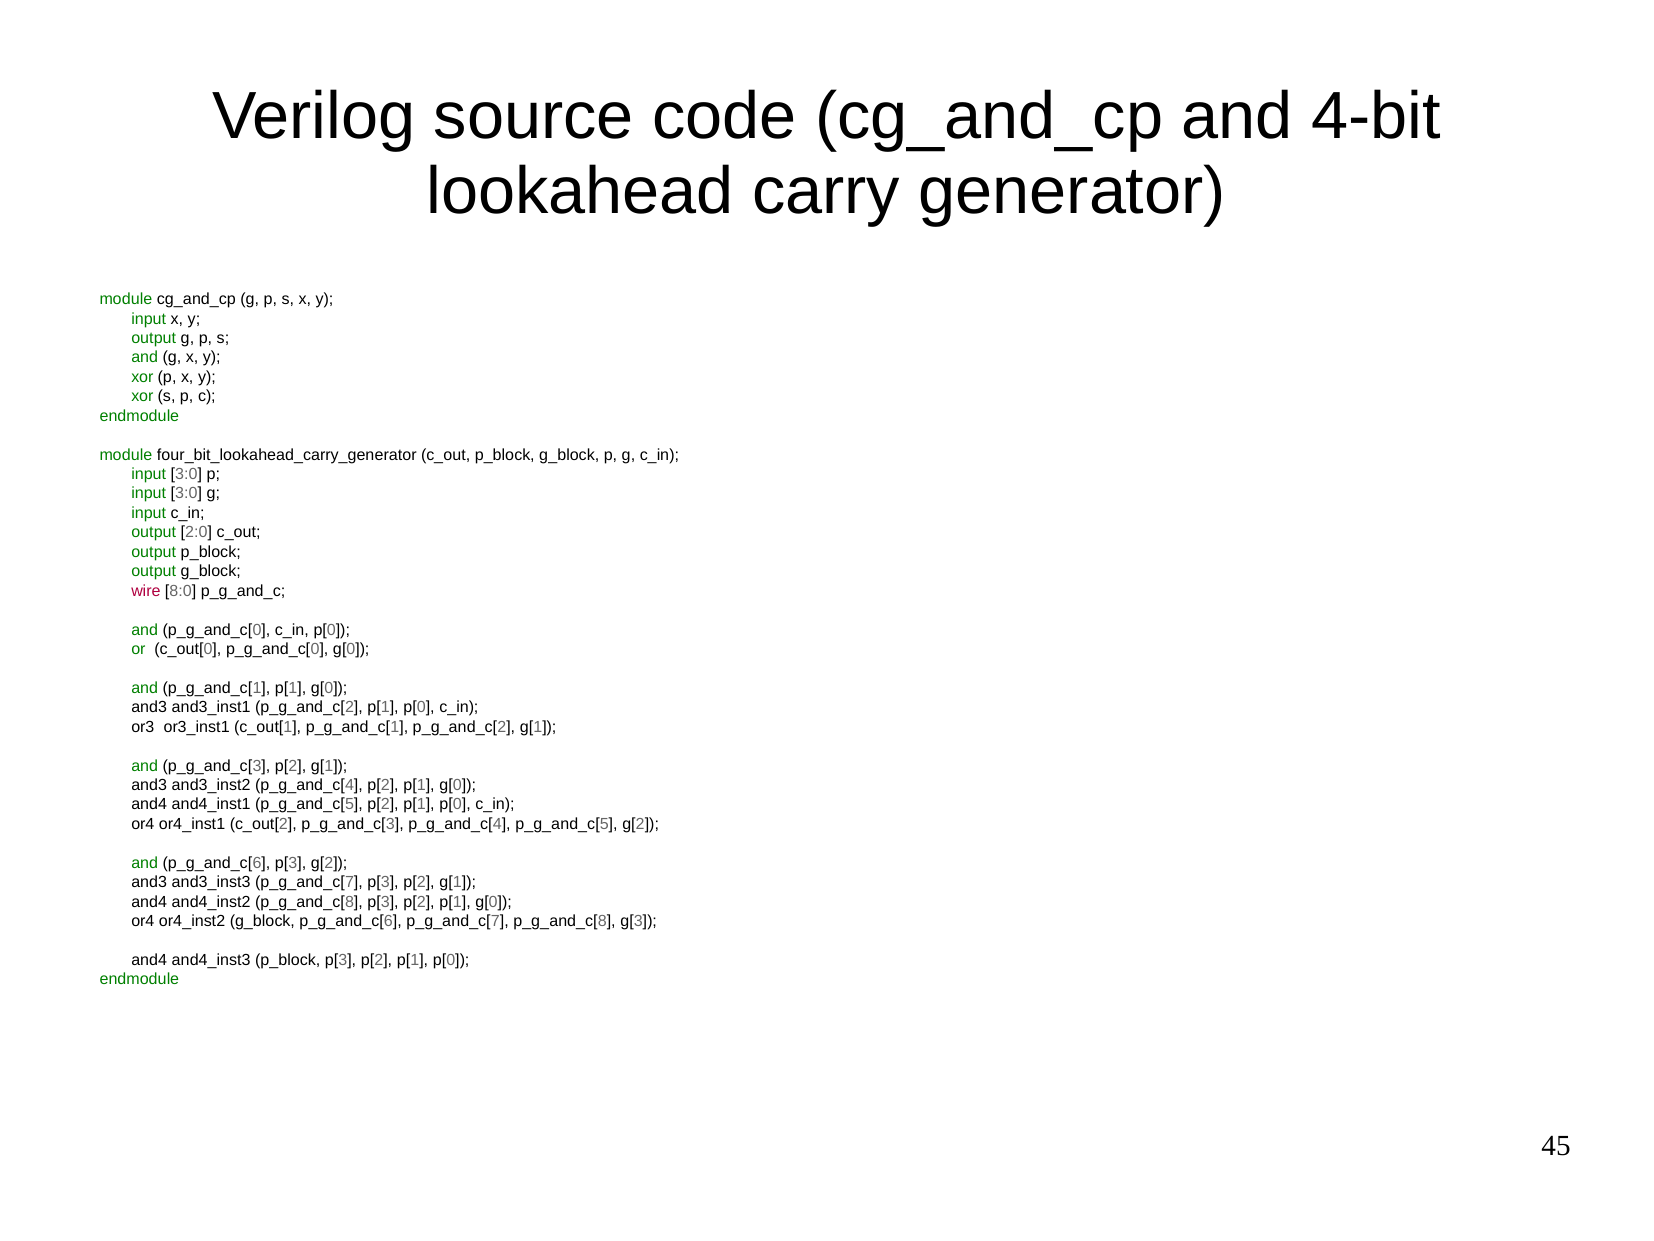

# Verilog source code (cg_and_cp and 4-bit lookahead carry generator)
module cg_and_cp (g, p, s, x, y);
 input x, y;
 output g, p, s;
 and (g, x, y);
 xor (p, x, y);
 xor (s, p, c);
endmodule
module four_bit_lookahead_carry_generator (c_out, p_block, g_block, p, g, c_in);
 input [3:0] p;
 input [3:0] g;
 input c_in;
 output [2:0] c_out;
 output p_block;
 output g_block;
 wire [8:0] p_g_and_c;
 and (p_g_and_c[0], c_in, p[0]);
 or (c_out[0], p_g_and_c[0], g[0]);
 and (p_g_and_c[1], p[1], g[0]);
 and3 and3_inst1 (p_g_and_c[2], p[1], p[0], c_in);
 or3 or3_inst1 (c_out[1], p_g_and_c[1], p_g_and_c[2], g[1]);
 and (p_g_and_c[3], p[2], g[1]);
 and3 and3_inst2 (p_g_and_c[4], p[2], p[1], g[0]);
 and4 and4_inst1 (p_g_and_c[5], p[2], p[1], p[0], c_in);
 or4 or4_inst1 (c_out[2], p_g_and_c[3], p_g_and_c[4], p_g_and_c[5], g[2]);
 and (p_g_and_c[6], p[3], g[2]);
 and3 and3_inst3 (p_g_and_c[7], p[3], p[2], g[1]);
 and4 and4_inst2 (p_g_and_c[8], p[3], p[2], p[1], g[0]);
 or4 or4_inst2 (g_block, p_g_and_c[6], p_g_and_c[7], p_g_and_c[8], g[3]);
 and4 and4_inst3 (p_block, p[3], p[2], p[1], p[0]);
endmodule
45